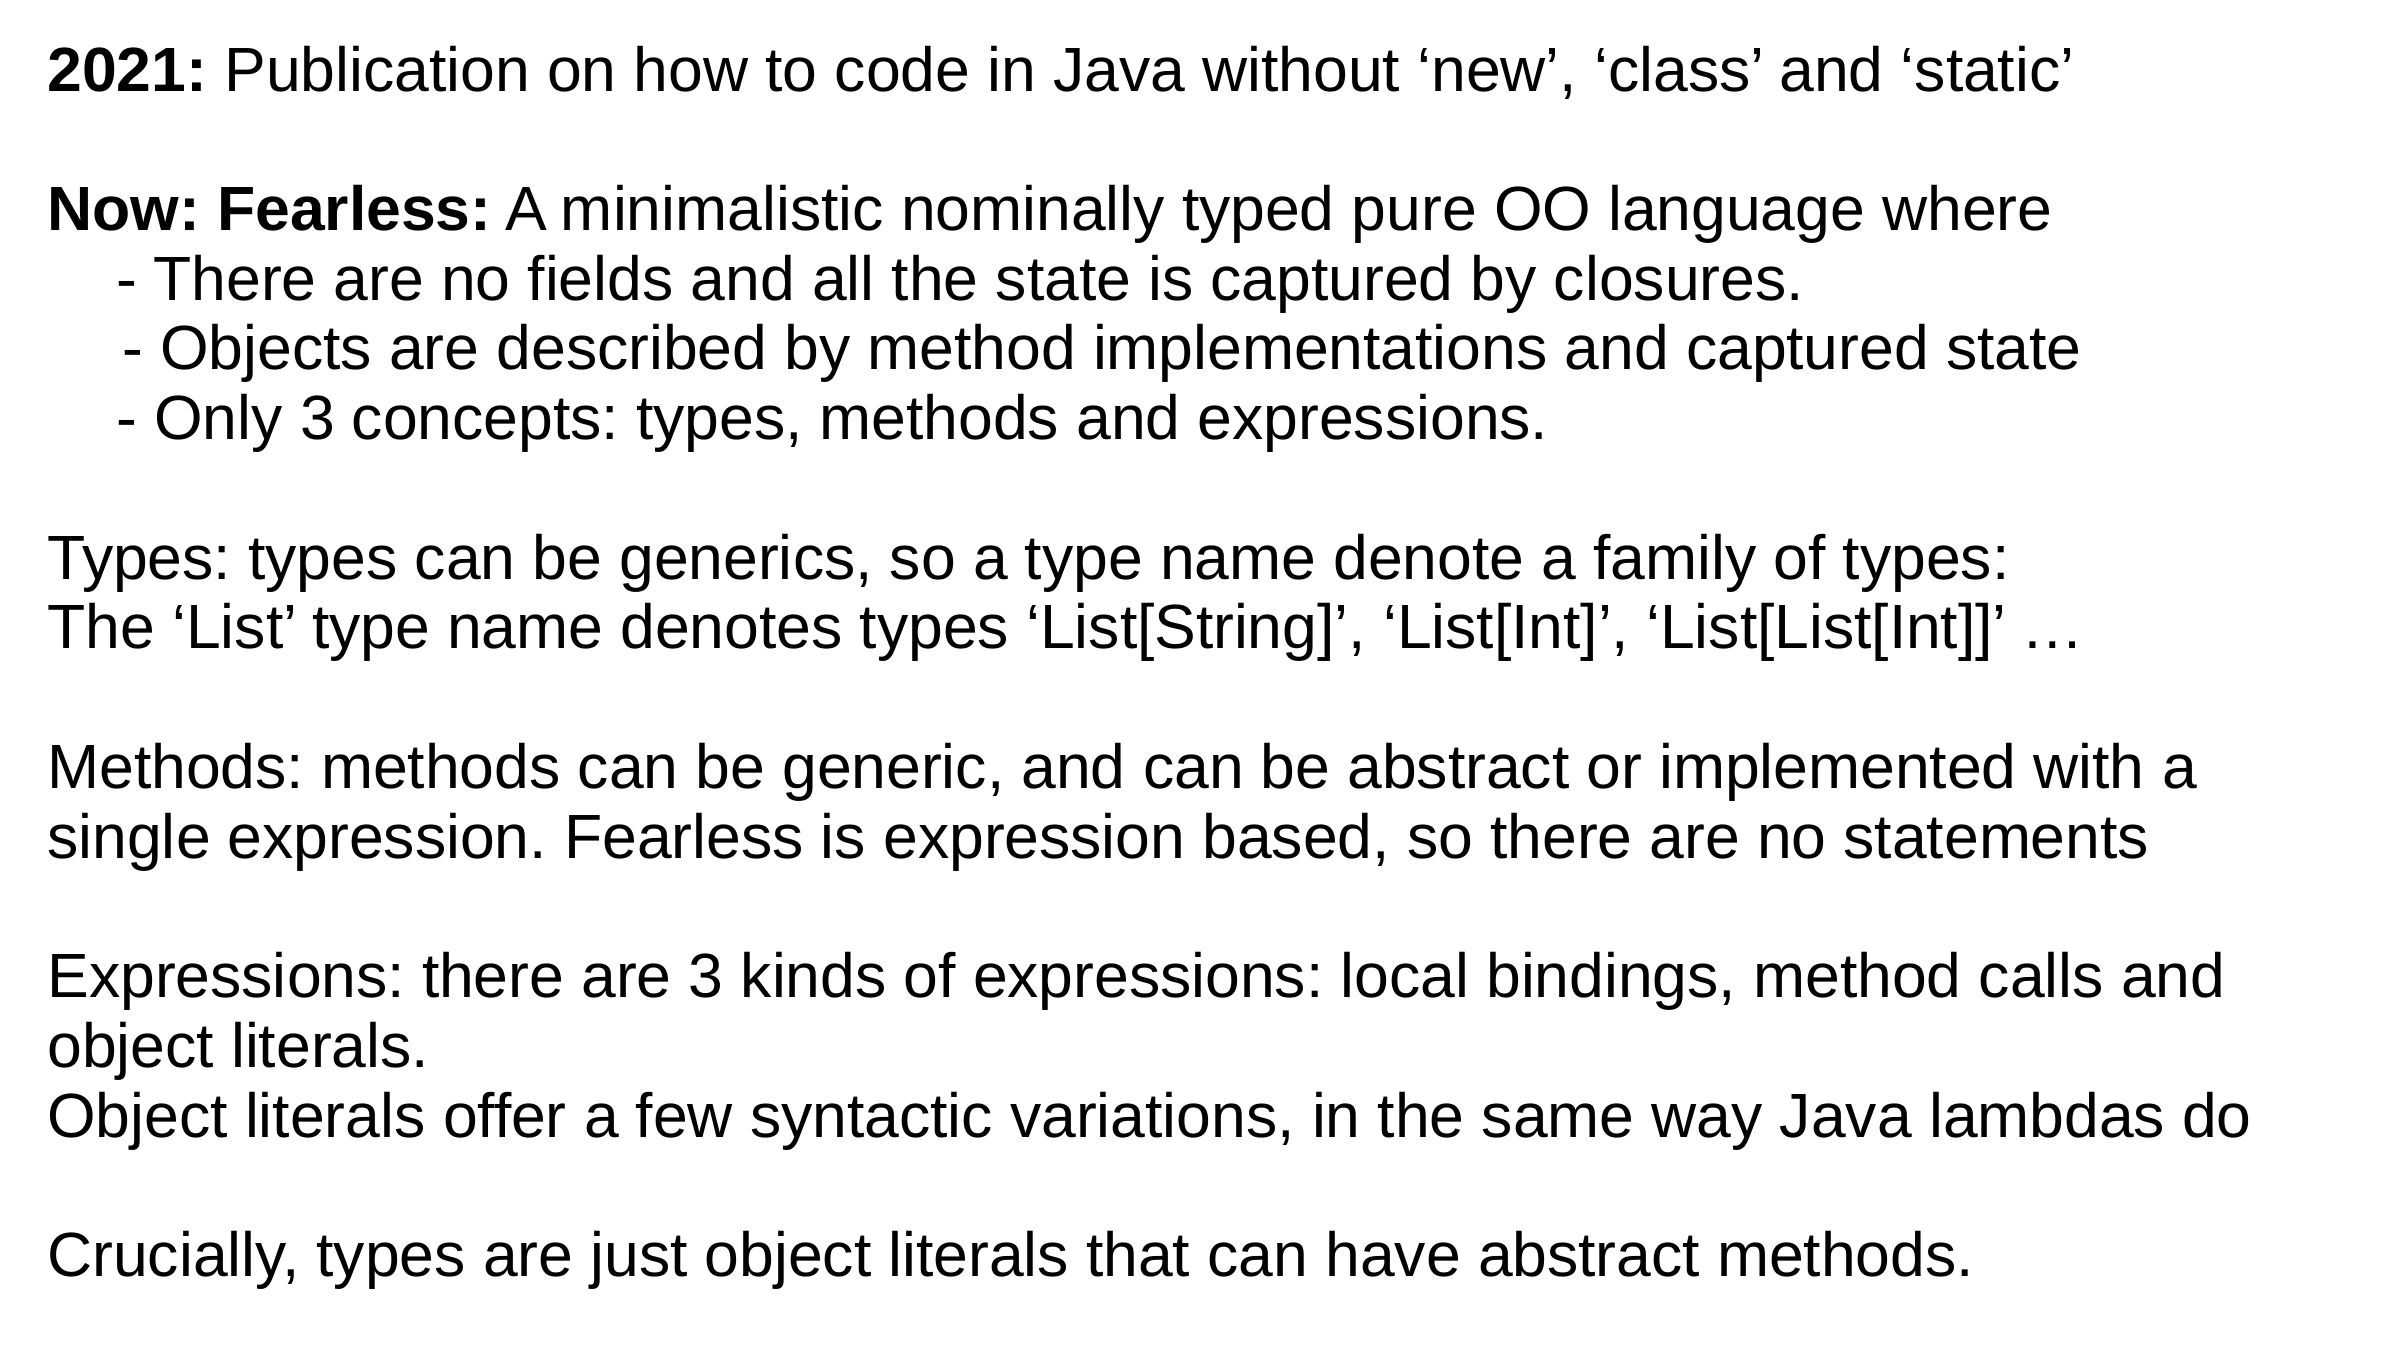

2021: Publication on how to code in Java without ‘new’, ‘class’ and ‘static’
Now: Fearless: A minimalistic nominally typed pure OO language where
 - There are no fields and all the state is captured by closures.
	- Objects are described by method implementations and captured state
 - Only 3 concepts: types, methods and expressions.
Types: types can be generics, so a type name denote a family of types:
The ‘List’ type name denotes types ‘List[String]’, ‘List[Int]’, ‘List[List[Int]]’ …
Methods: methods can be generic, and can be abstract or implemented with a single expression. Fearless is expression based, so there are no statements
Expressions: there are 3 kinds of expressions: local bindings, method calls and object literals.
Object literals offer a few syntactic variations, in the same way Java lambdas do
Crucially, types are just object literals that can have abstract methods.